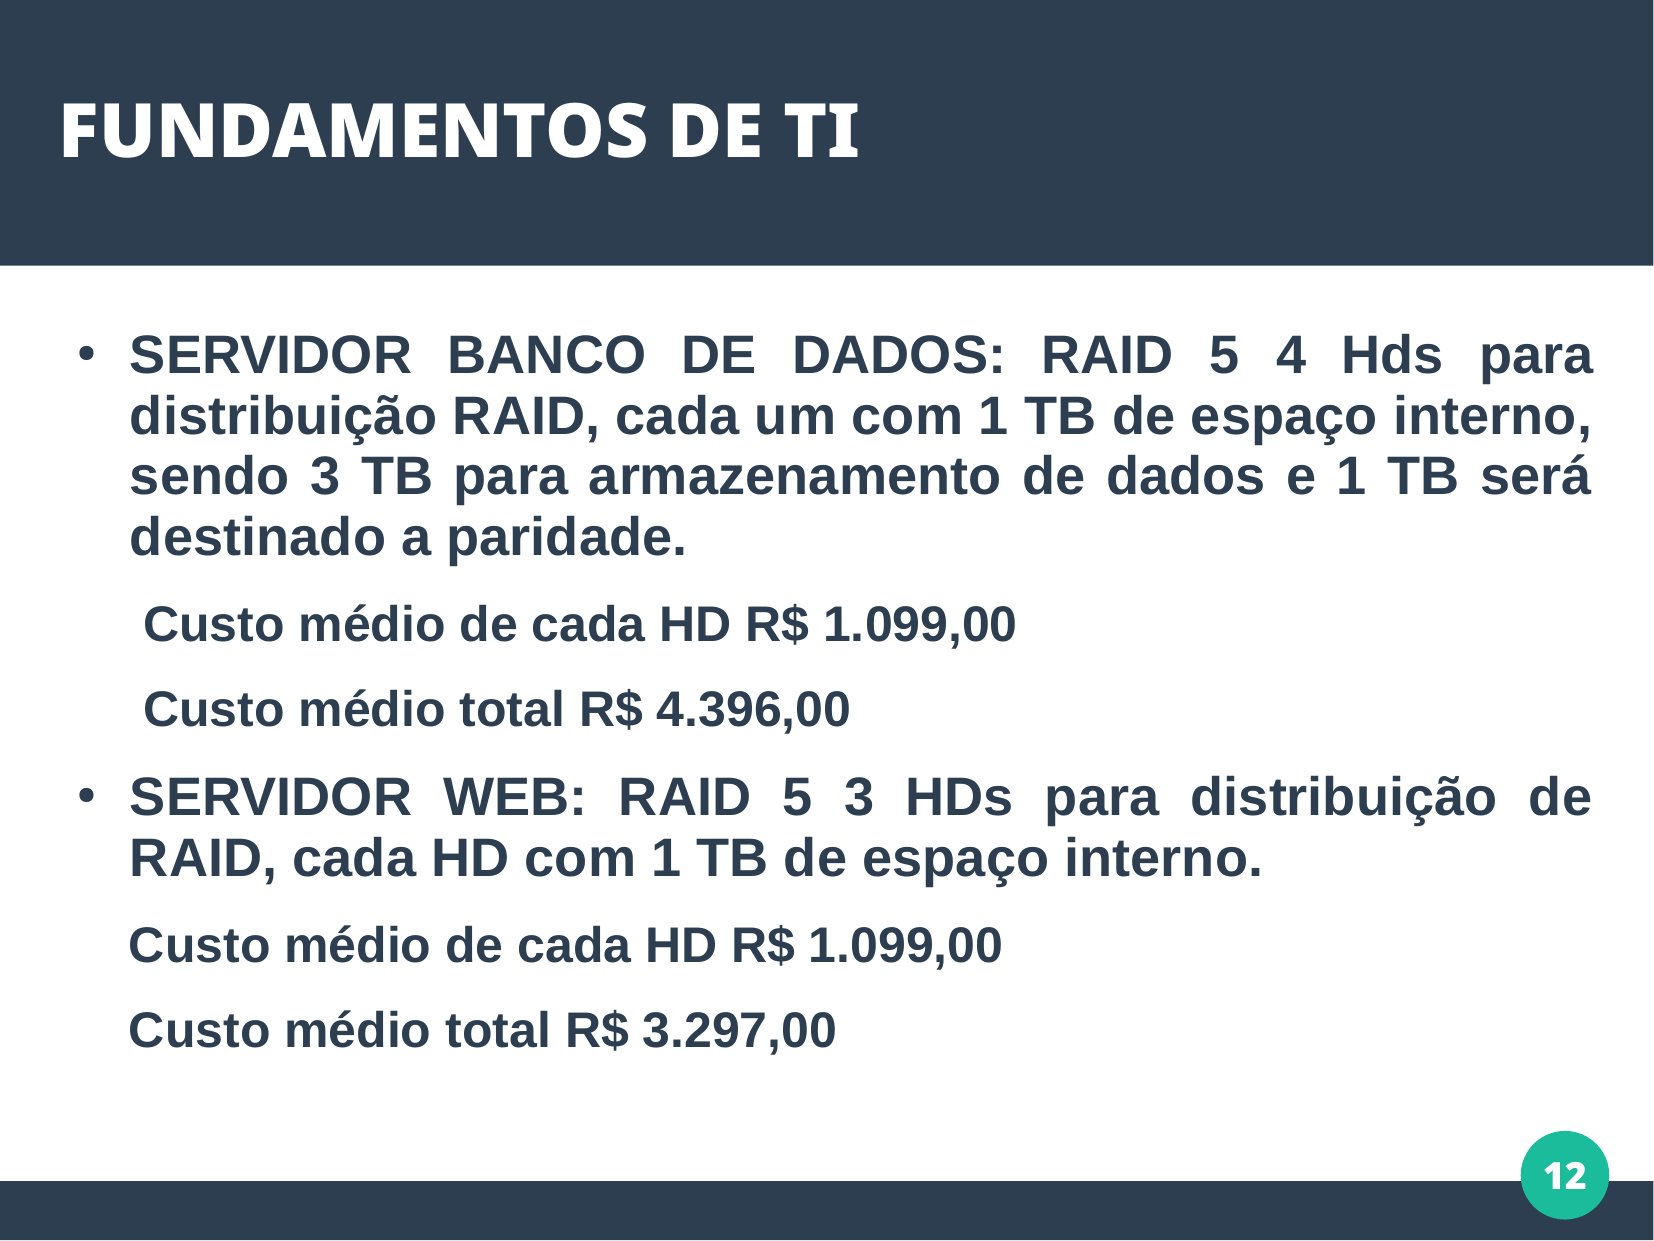

# FUNDAMENTOS DE TI
SERVIDOR BANCO DE DADOS: RAID 5 4 Hds para distribuição RAID, cada um com 1 TB de espaço interno, sendo 3 TB para armazenamento de dados e 1 TB será destinado a paridade.
 Custo médio de cada HD R$ 1.099,00
 Custo médio total R$ 4.396,00
SERVIDOR WEB: RAID 5 3 HDs para distribuição de RAID, cada HD com 1 TB de espaço interno.
 Custo médio de cada HD R$ 1.099,00
 Custo médio total R$ 3.297,00
12